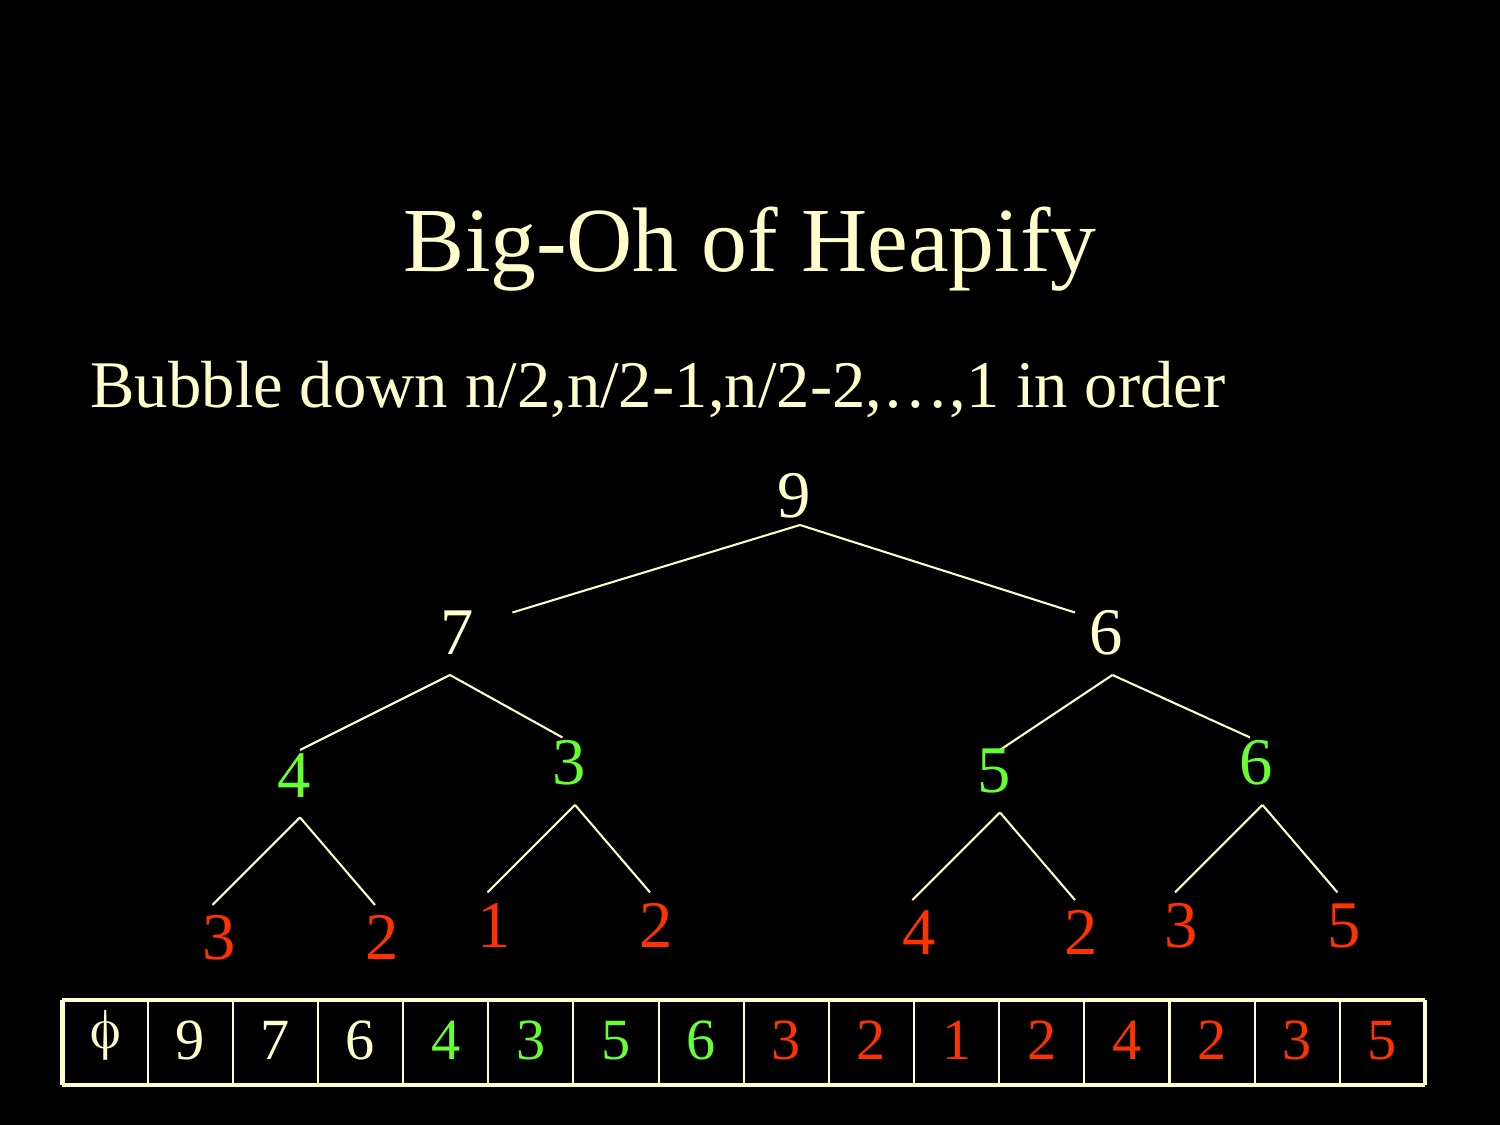

# Big-Oh of Heapify
Bubble down n/2,n/2-1,n/2-2,…,1 in order
9
7
6
3
6
5
4
1
2
3
5
4
2
3
2

9
7
6
4
3
5
6
3
2
1
2
4
2
3
5